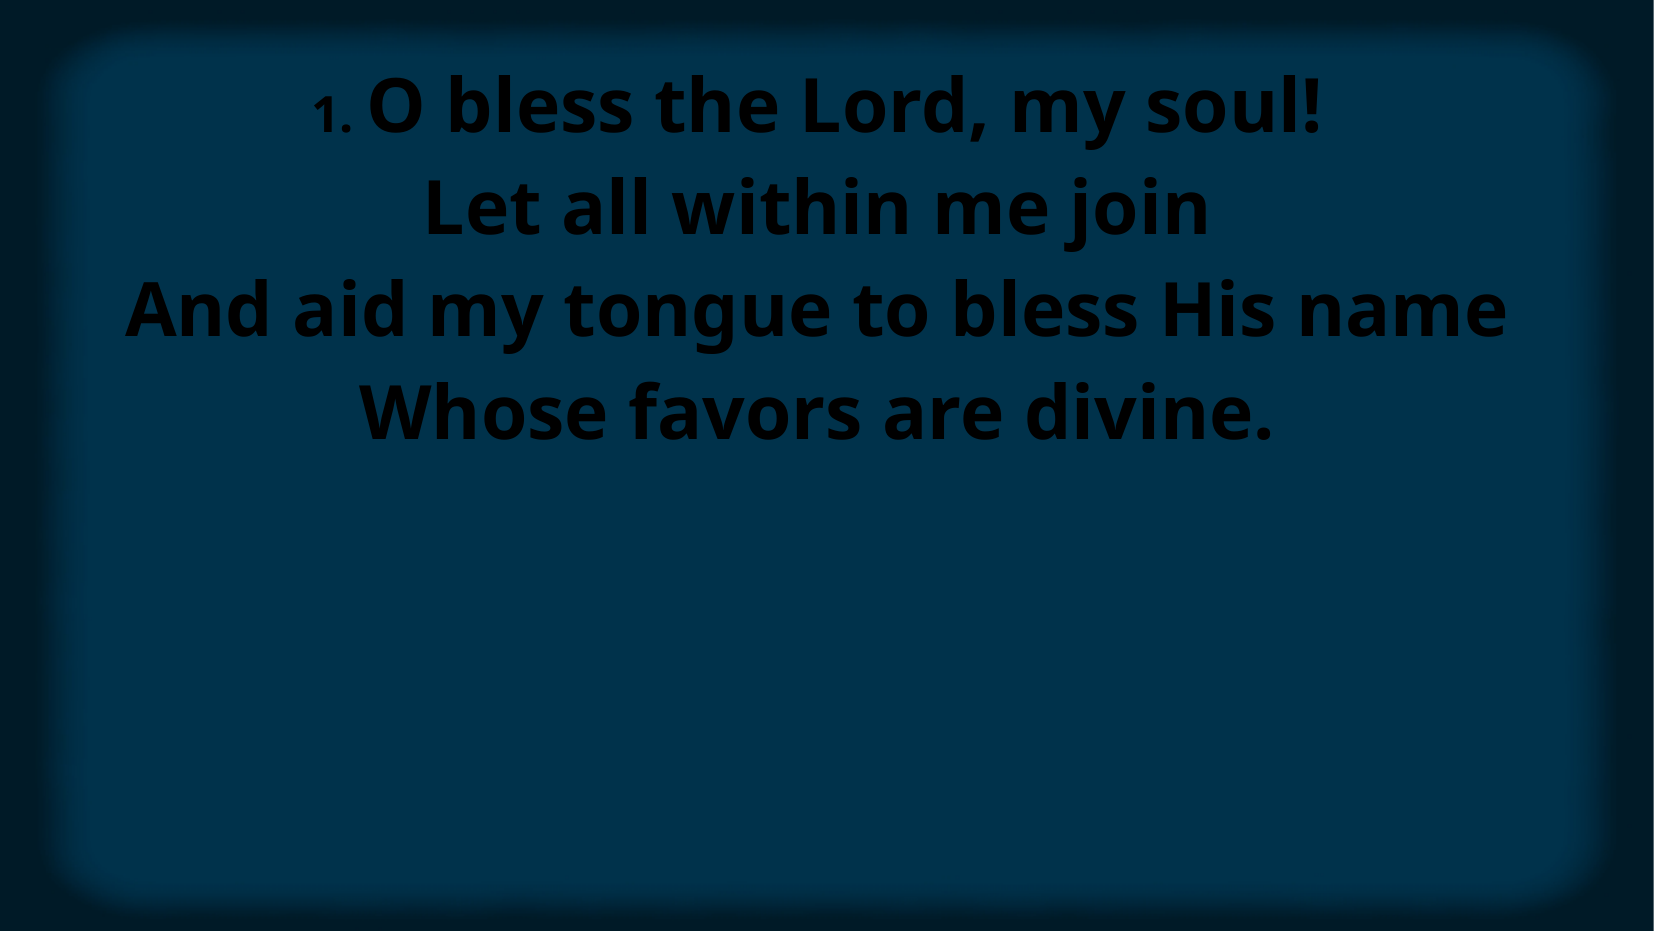

1. O bless the Lord, my soul!
Let all within me join
And aid my tongue to bless His name
Whose favors are divine.